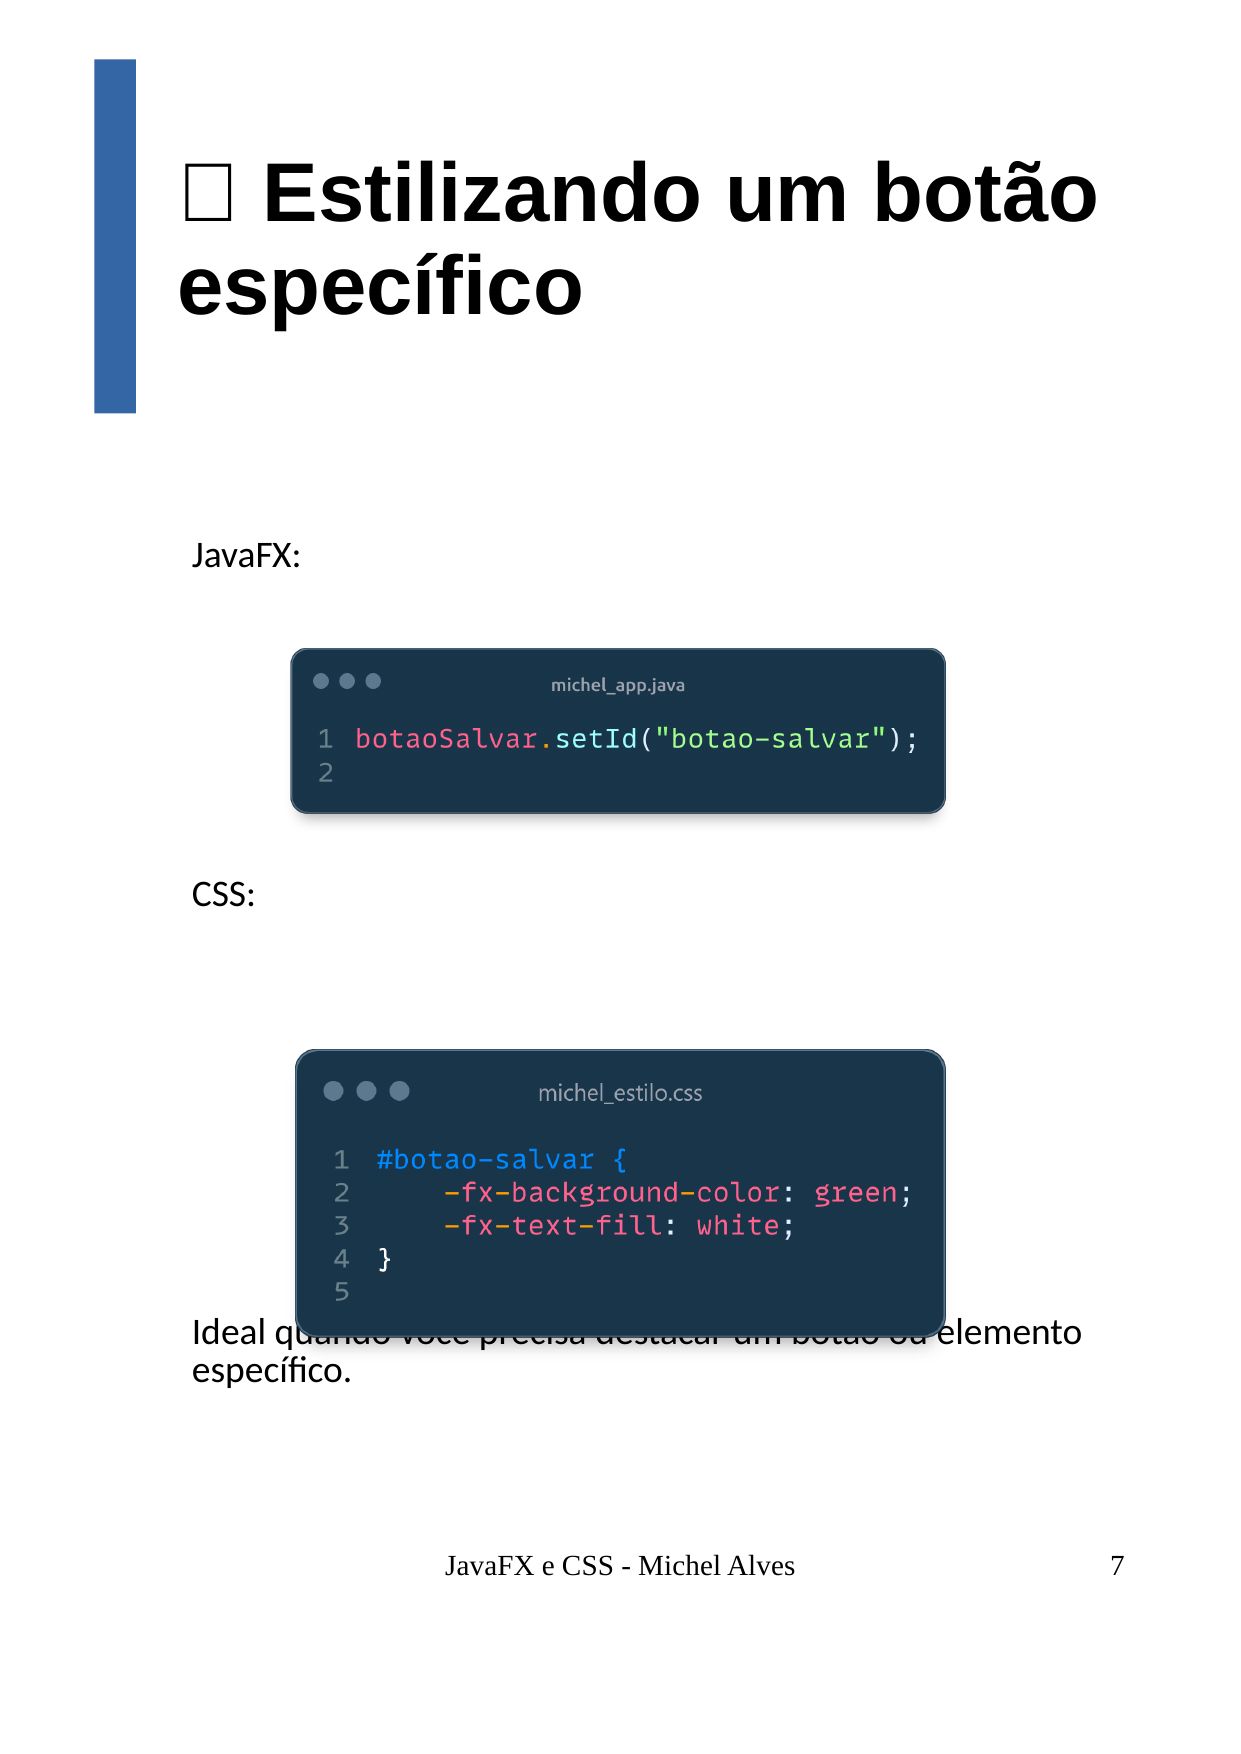

# 🆔 Estilizando um botão específico
JavaFX:
CSS:
Ideal quando você precisa destacar um botão ou elemento específico.
JavaFX e CSS - Michel Alves
7